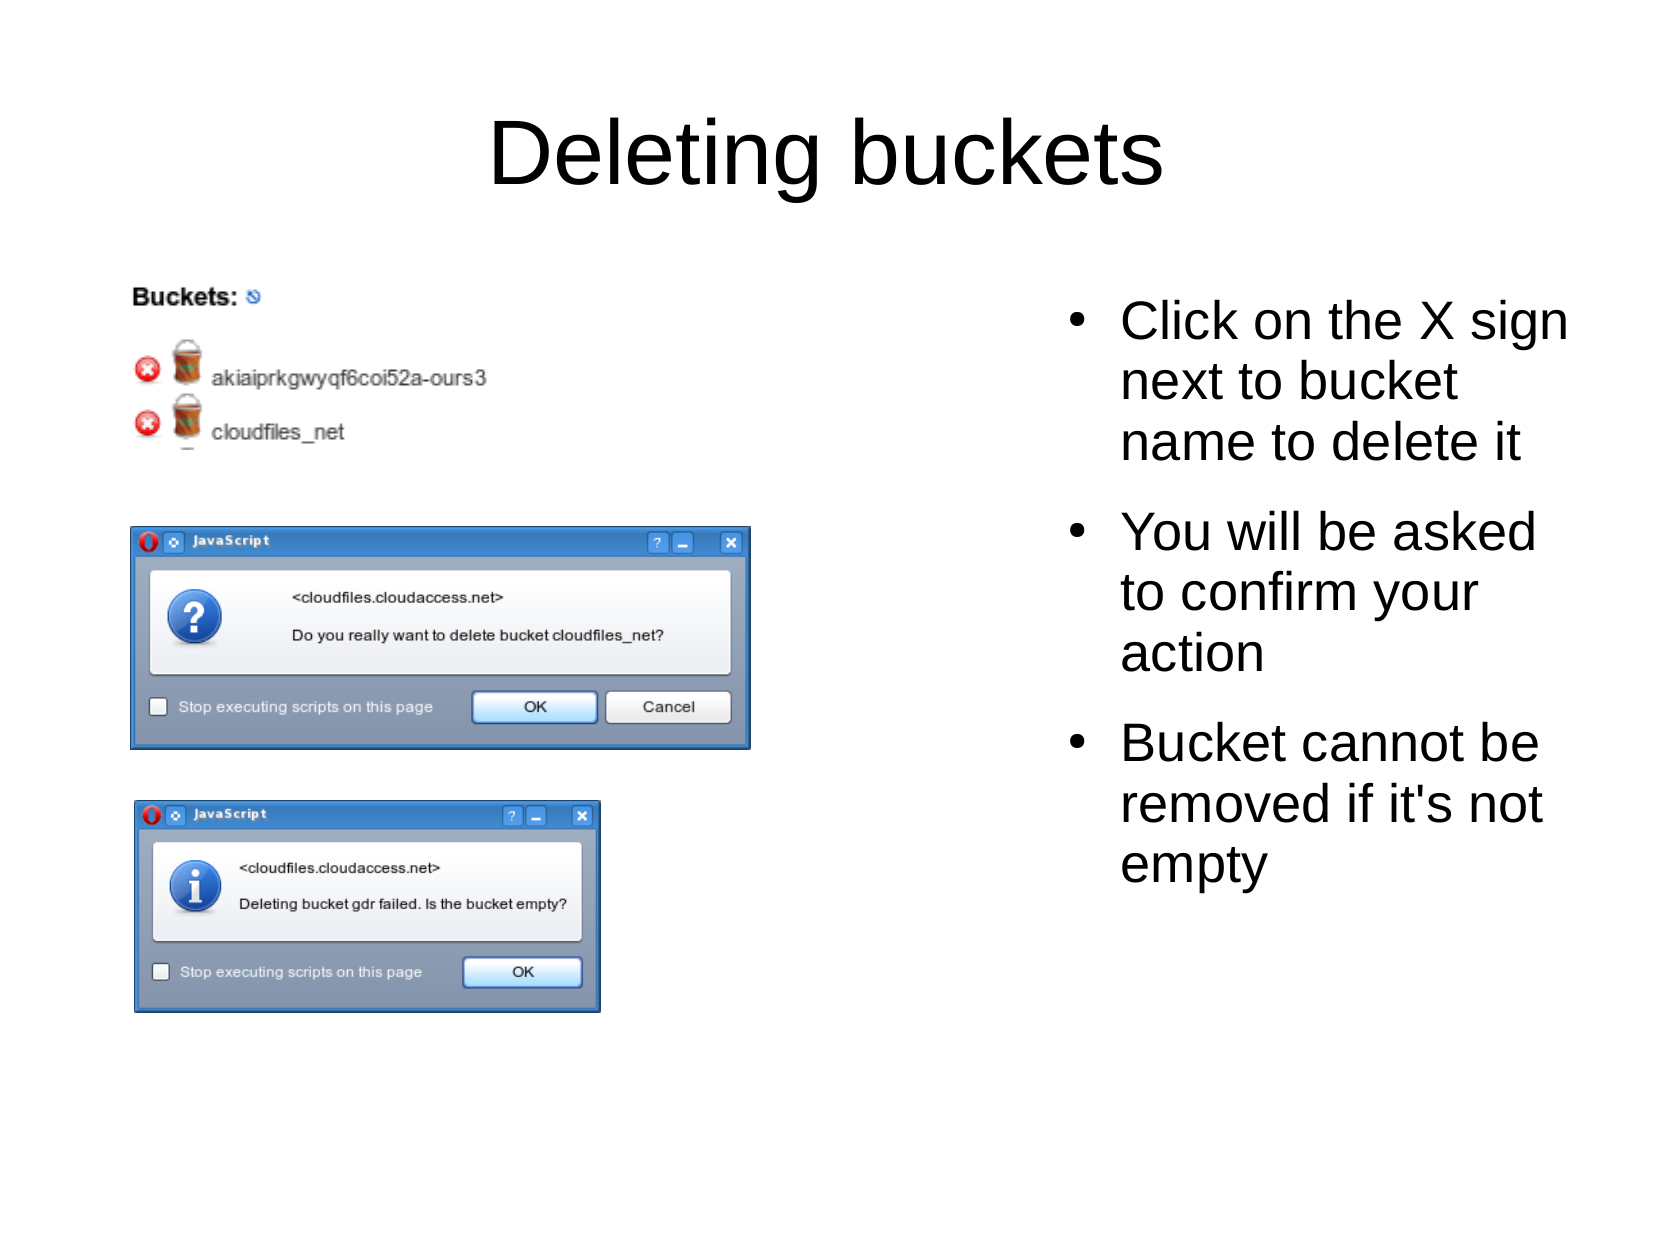

# Deleting buckets
Click on the X sign next to bucket name to delete it
You will be asked to confirm your action
Bucket cannot be removed if it's not empty